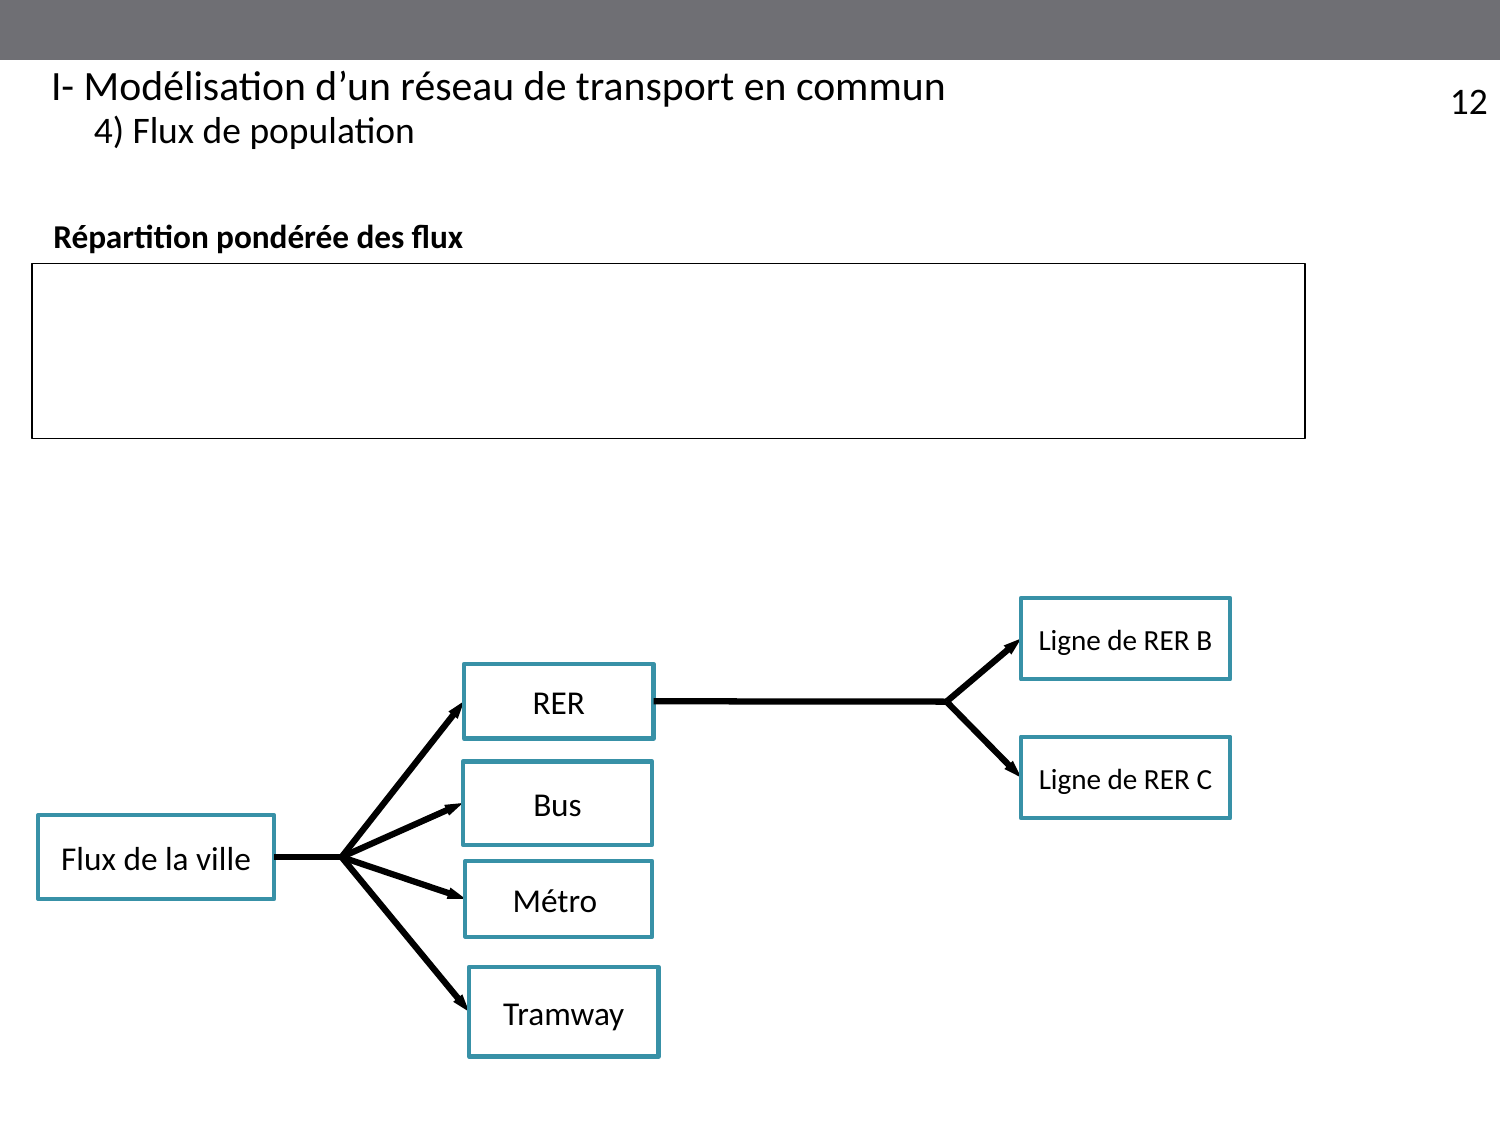

I- Modélisation d’un réseau de transport en commun
12
4) Flux de population
Répartition pondérée des flux
Ligne de RER B
Ligne de RER C
RER
Bus
Flux de la ville
Métro
Tramway